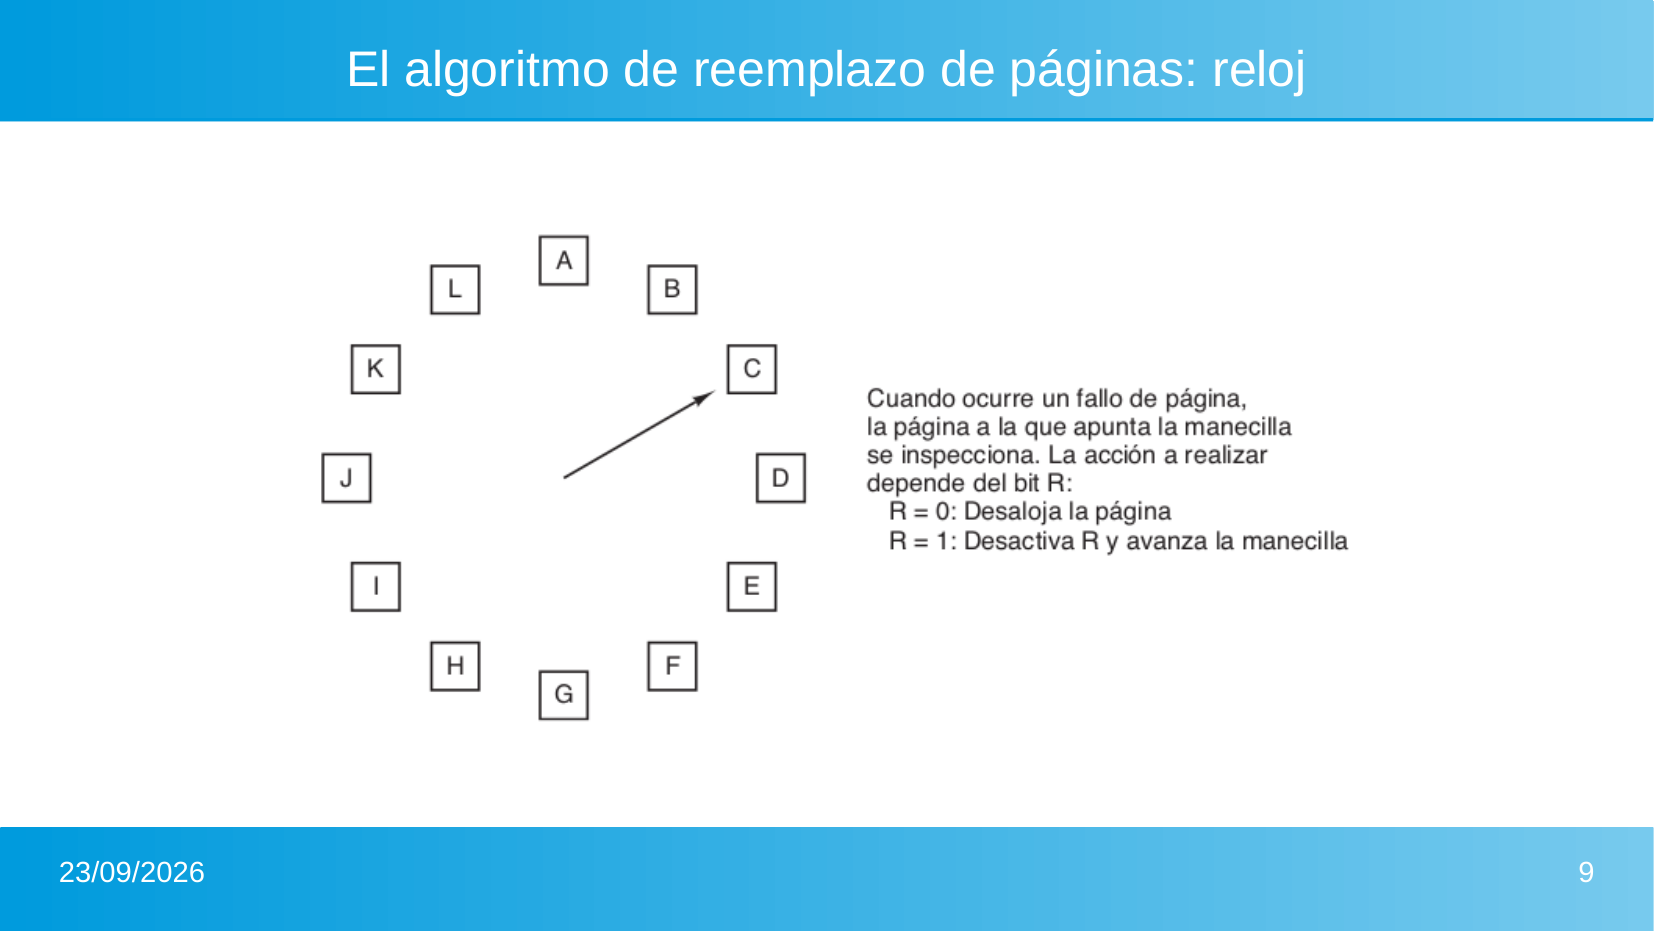

# El algoritmo de reemplazo de páginas: reloj
9